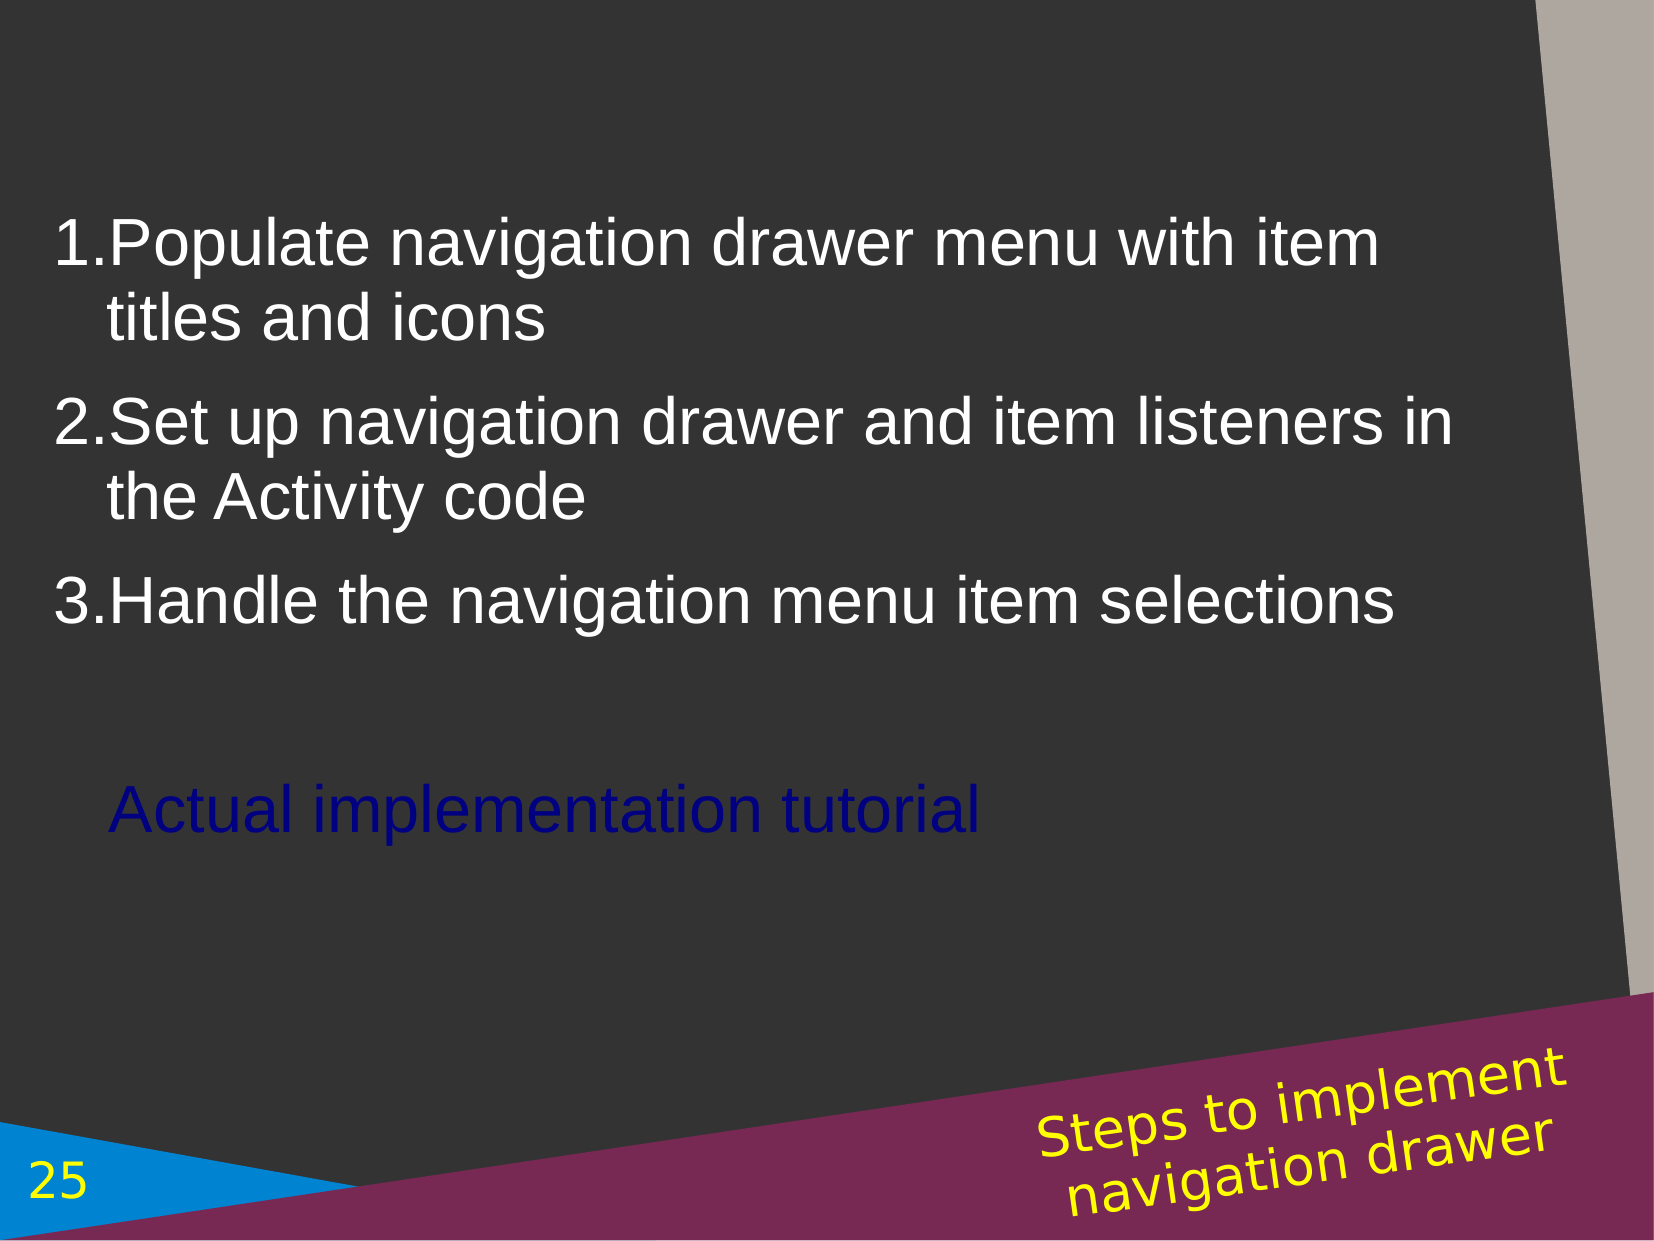

Populate navigation drawer menu with item titles and icons
Set up navigation drawer and item listeners in the Activity code
Handle the navigation menu item selections
Actual implementation tutorial
# Steps to implement navigation drawer
25